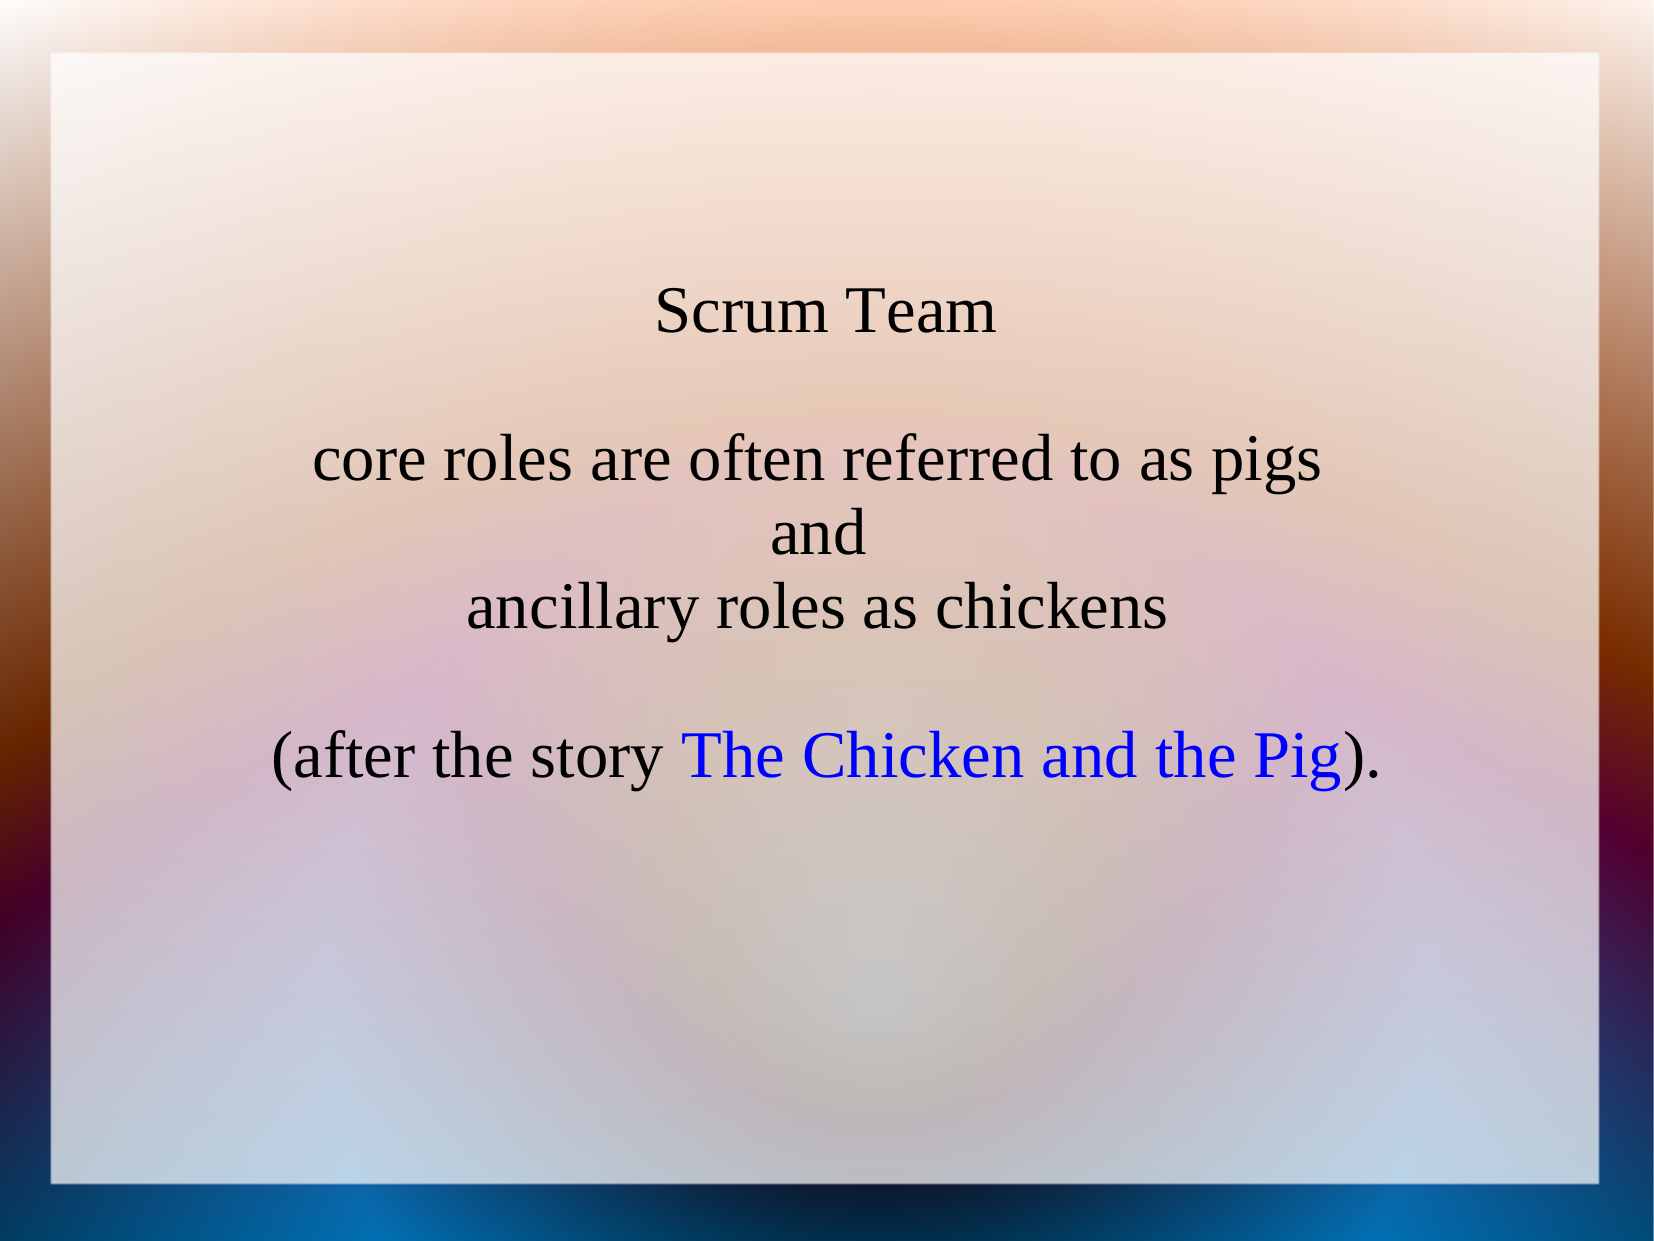

# Scrum Team
core roles are often referred to as pigs
and
ancillary roles as chickens
(after the story The Chicken and the Pig).